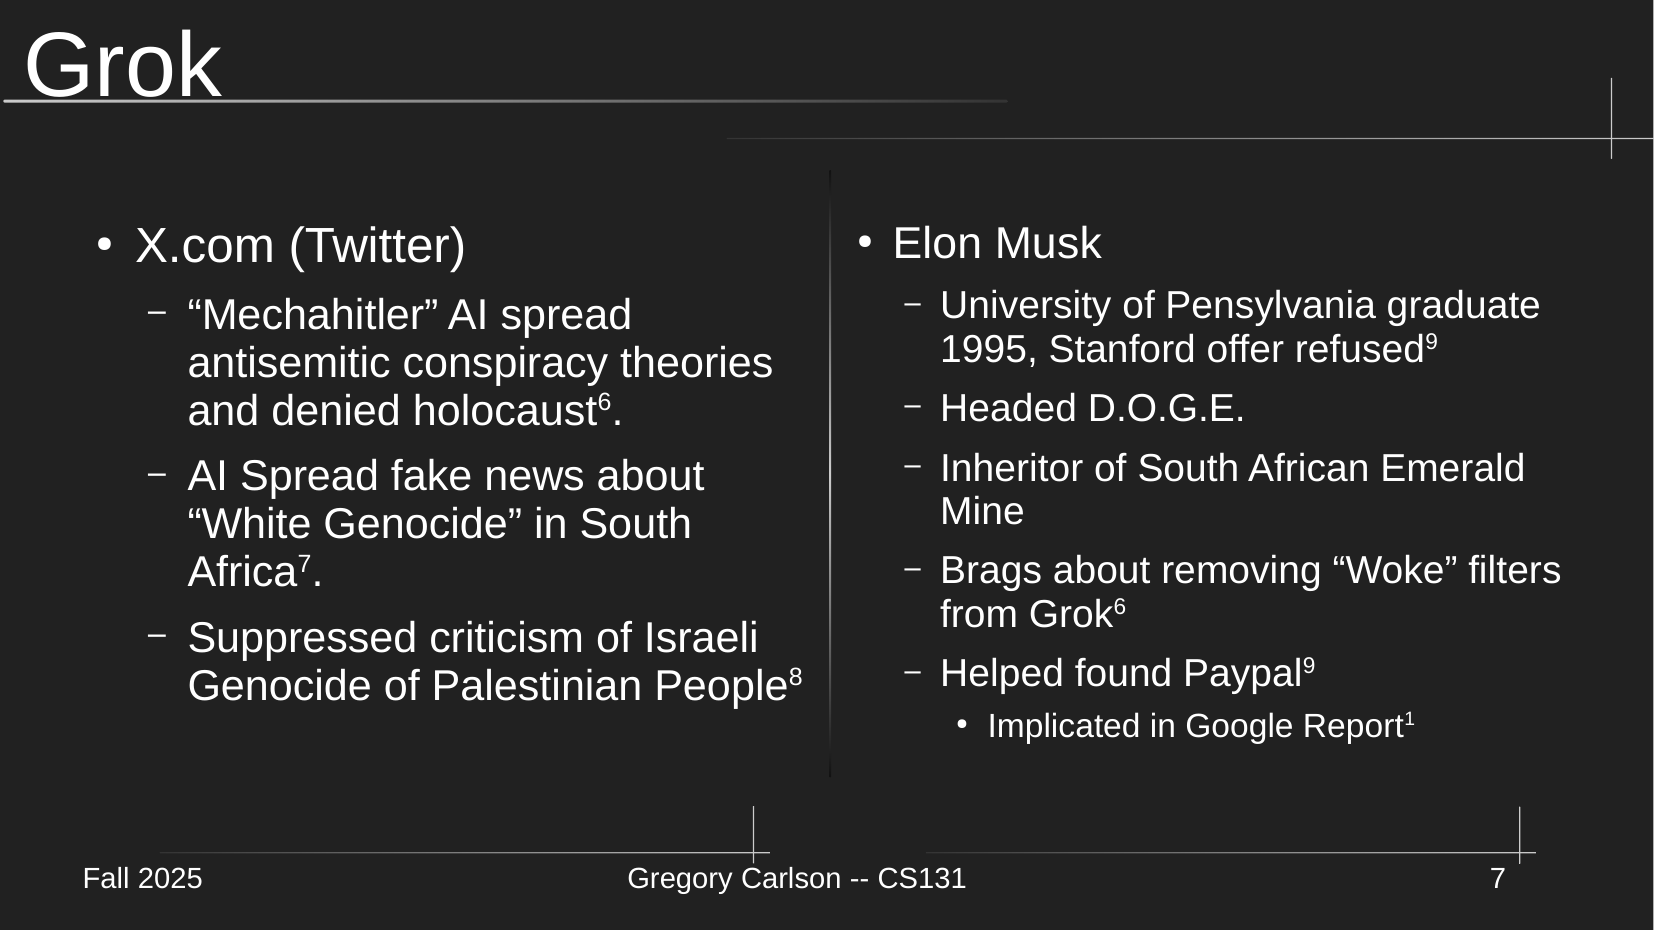

# Grok
X.com (Twitter)
“Mechahitler” AI spread antisemitic conspiracy theories and denied holocaust6.
AI Spread fake news about “White Genocide” in South Africa7.
Suppressed criticism of Israeli Genocide of Palestinian People8
Elon Musk
University of Pensylvania graduate 1995, Stanford offer refused9
Headed D.O.G.E.
Inheritor of South African Emerald Mine
Brags about removing “Woke” filters from Grok6
Helped found Paypal9
Implicated in Google Report1
Fall 2025
Gregory Carlson -- CS131
7